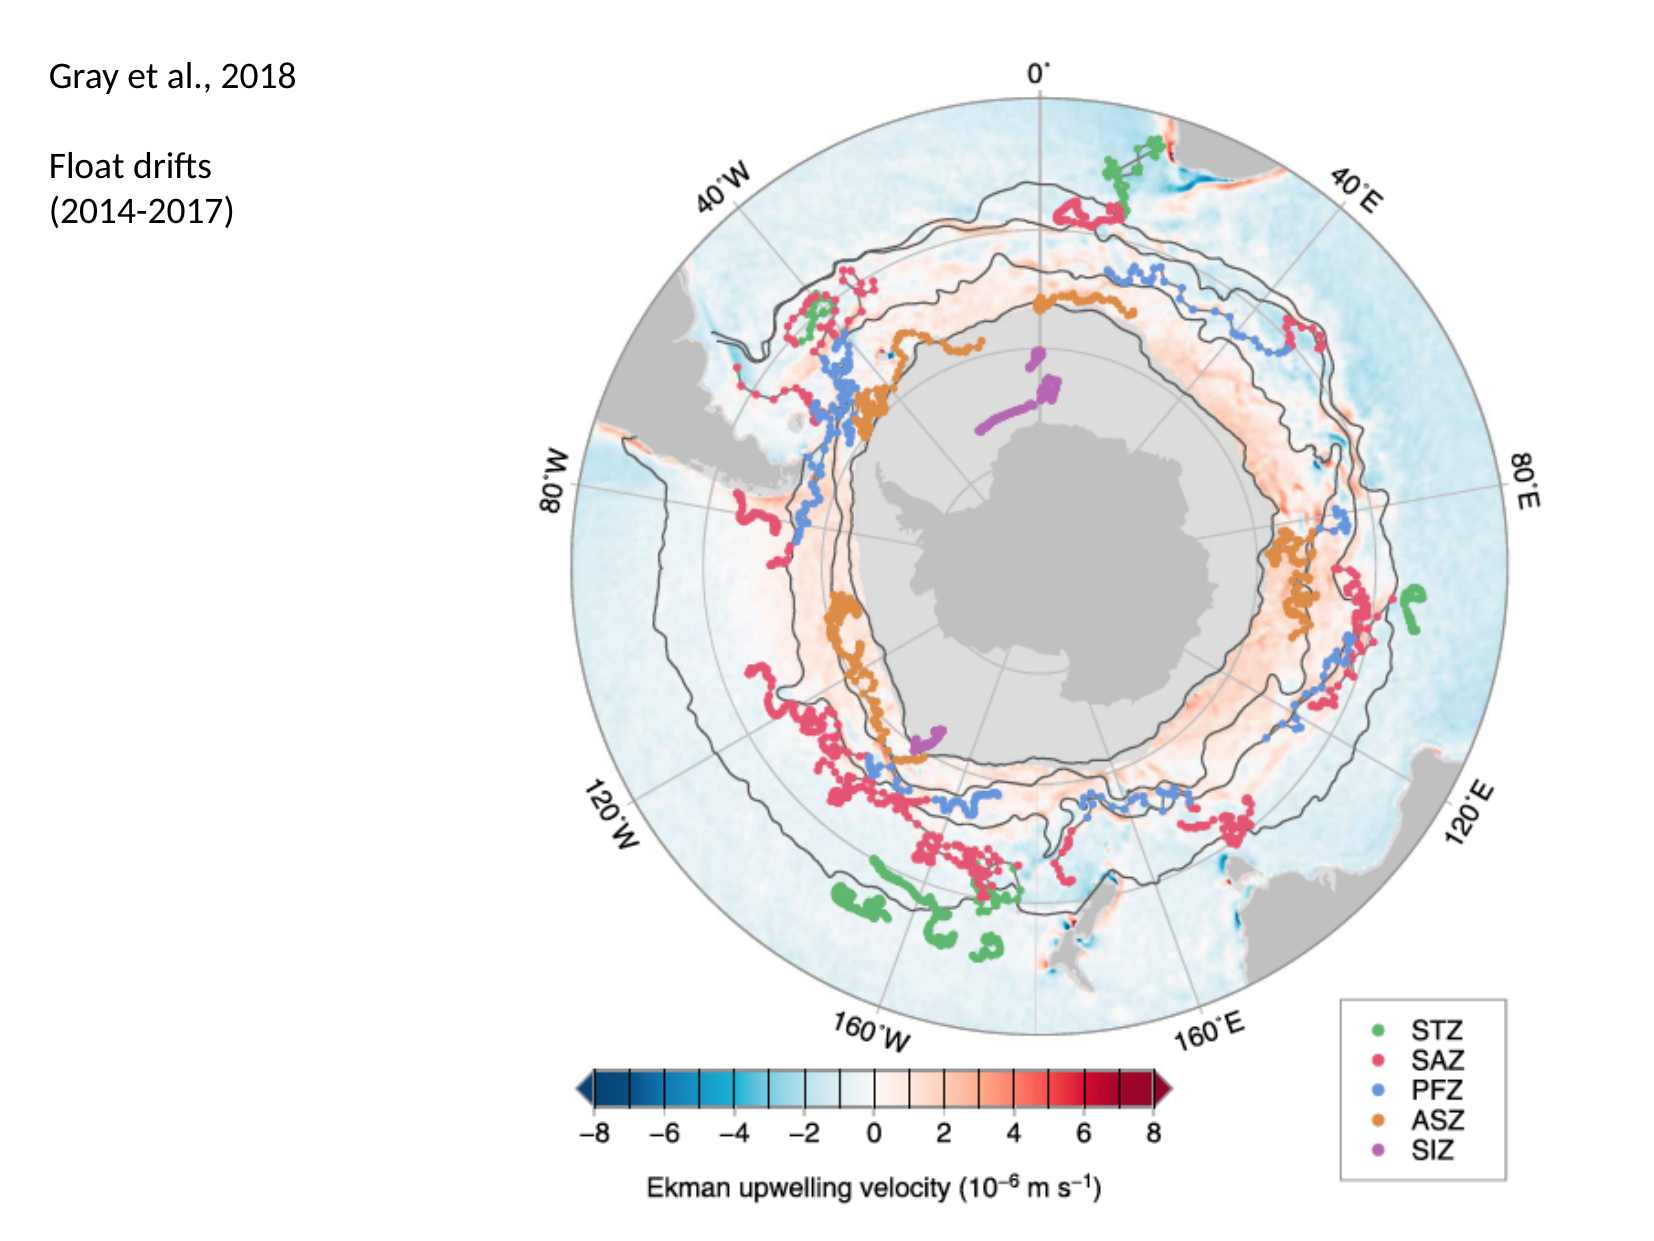

Gray et al., 2018
Float drifts
(2014-2017)